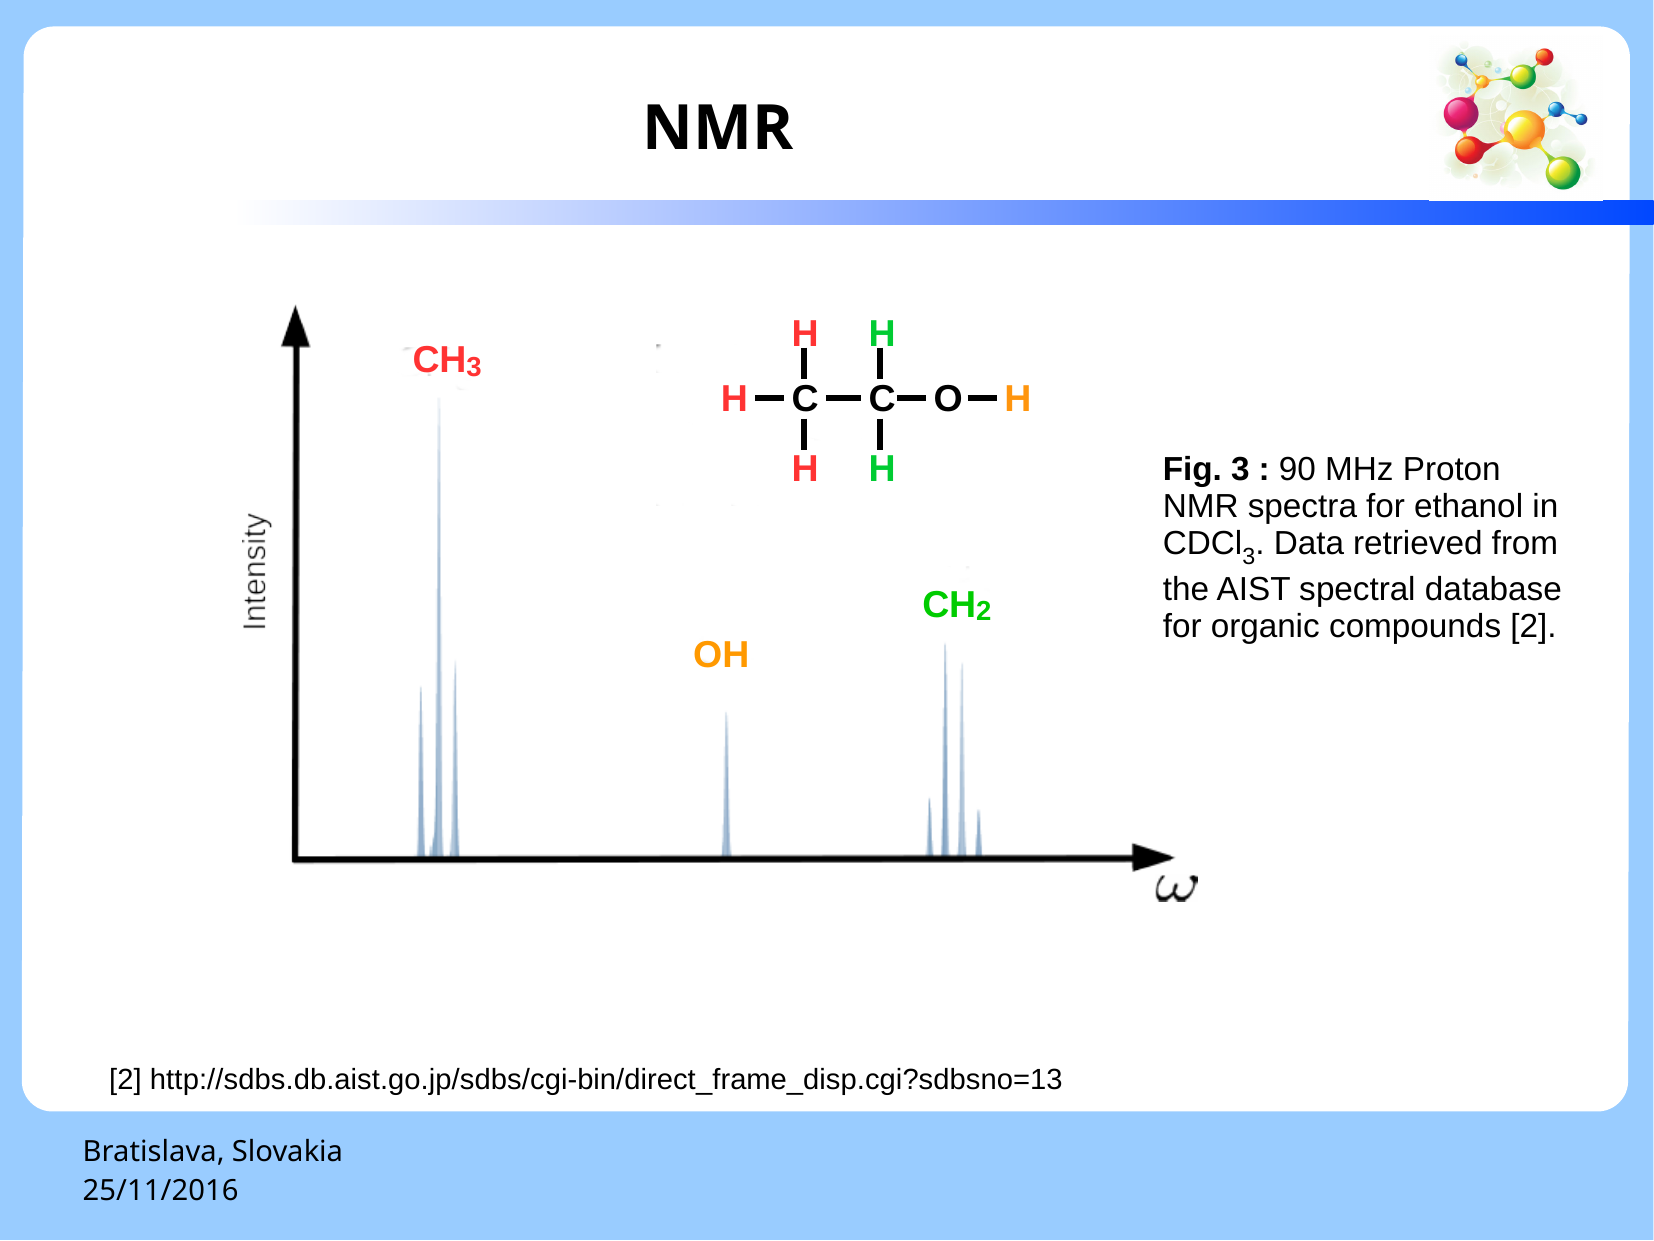

# NMR
H
H
H
C
C
O
H
H
H
CH3
Fig. 3 : 90 MHz Proton NMR spectra for ethanol in CDCl3. Data retrieved from the AIST spectral database for organic compounds [2].
CH2
OH
[2] http://sdbs.db.aist.go.jp/sdbs/cgi-bin/direct_frame_disp.cgi?sdbsno=13